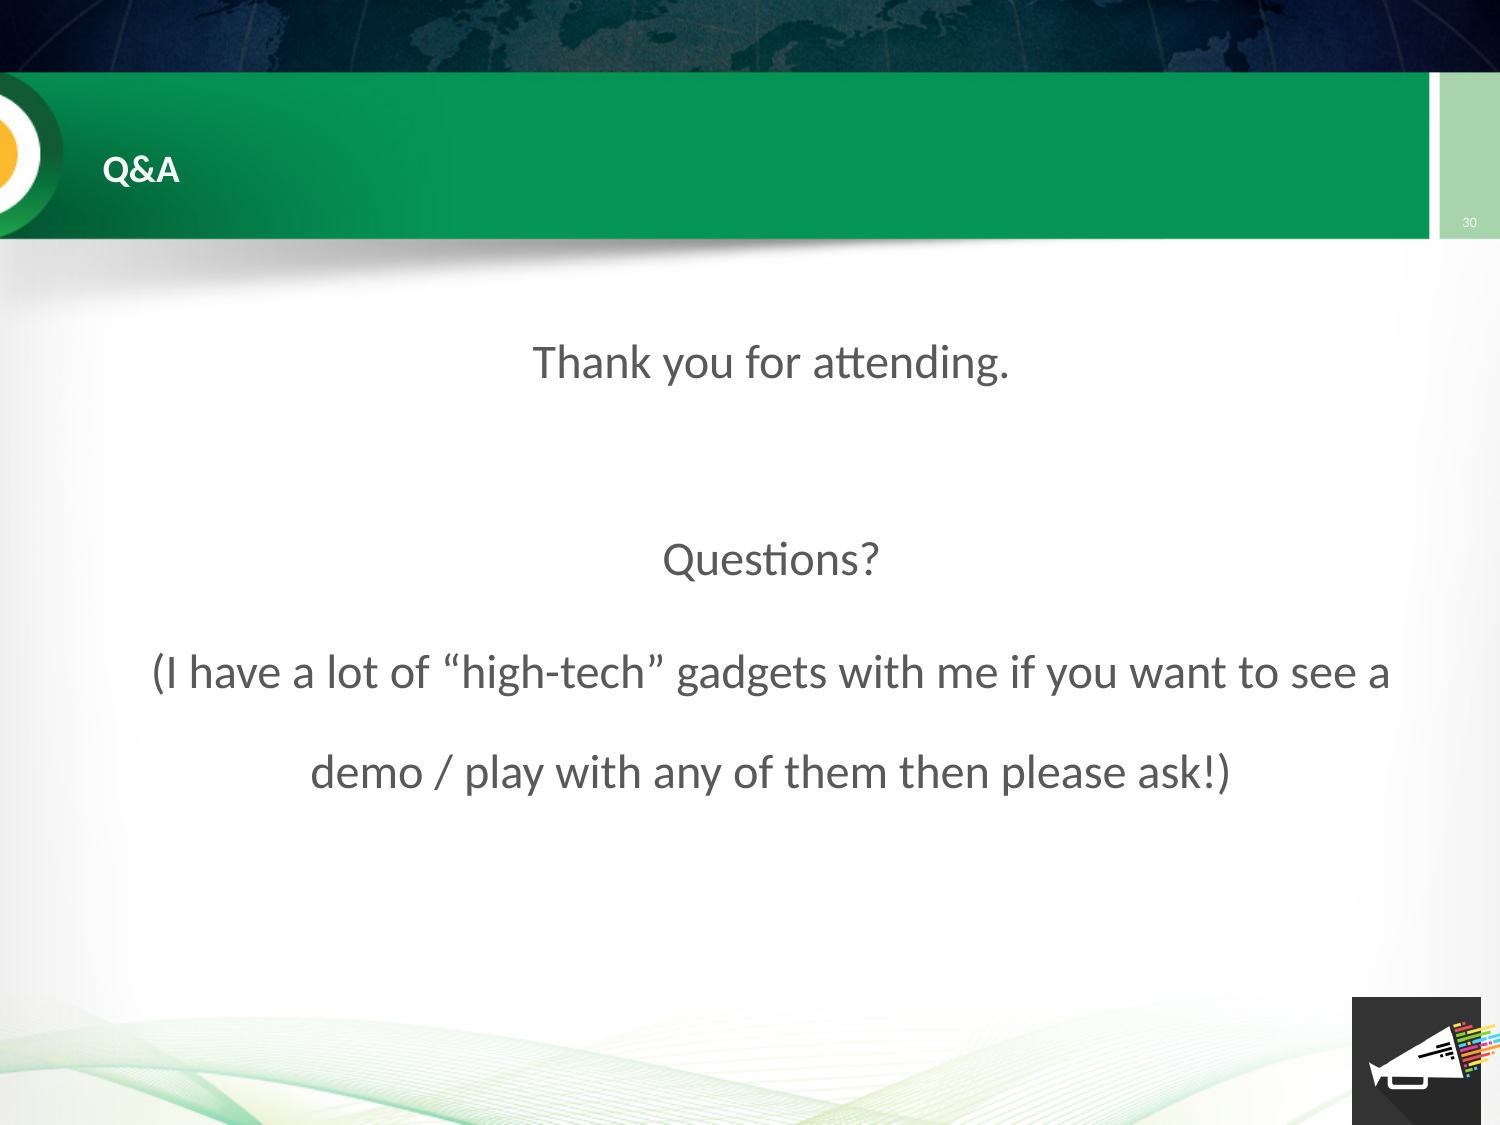

# Q&A
Thank you for attending.
Questions?
(I have a lot of “high-tech” gadgets with me if you want to see a demo / play with any of them then please ask!)